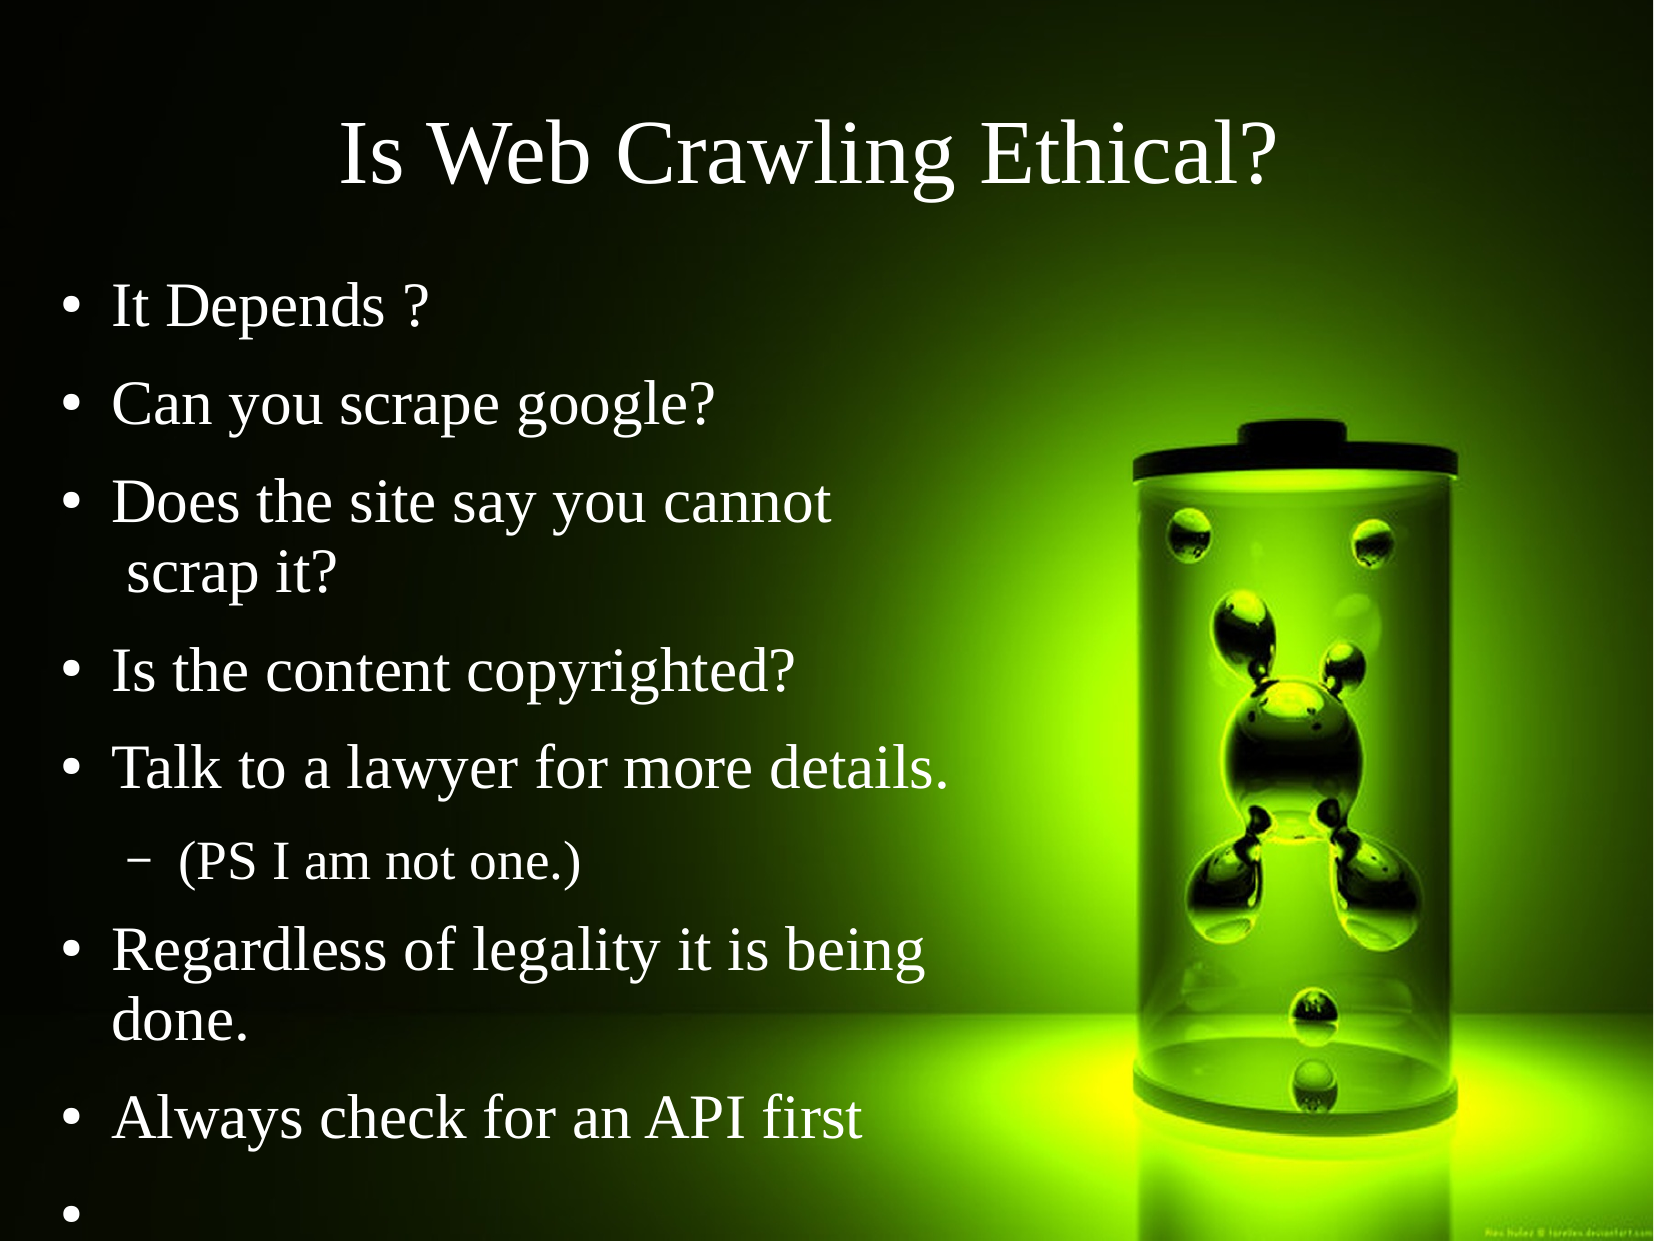

# Is Web Crawling Ethical?
It Depends ?
Can you scrape google?
Does the site say you cannot
 scrap it?
Is the content copyrighted?
Talk to a lawyer for more details.
(PS I am not one.)
Regardless of legality it is being
done.
Always check for an API first